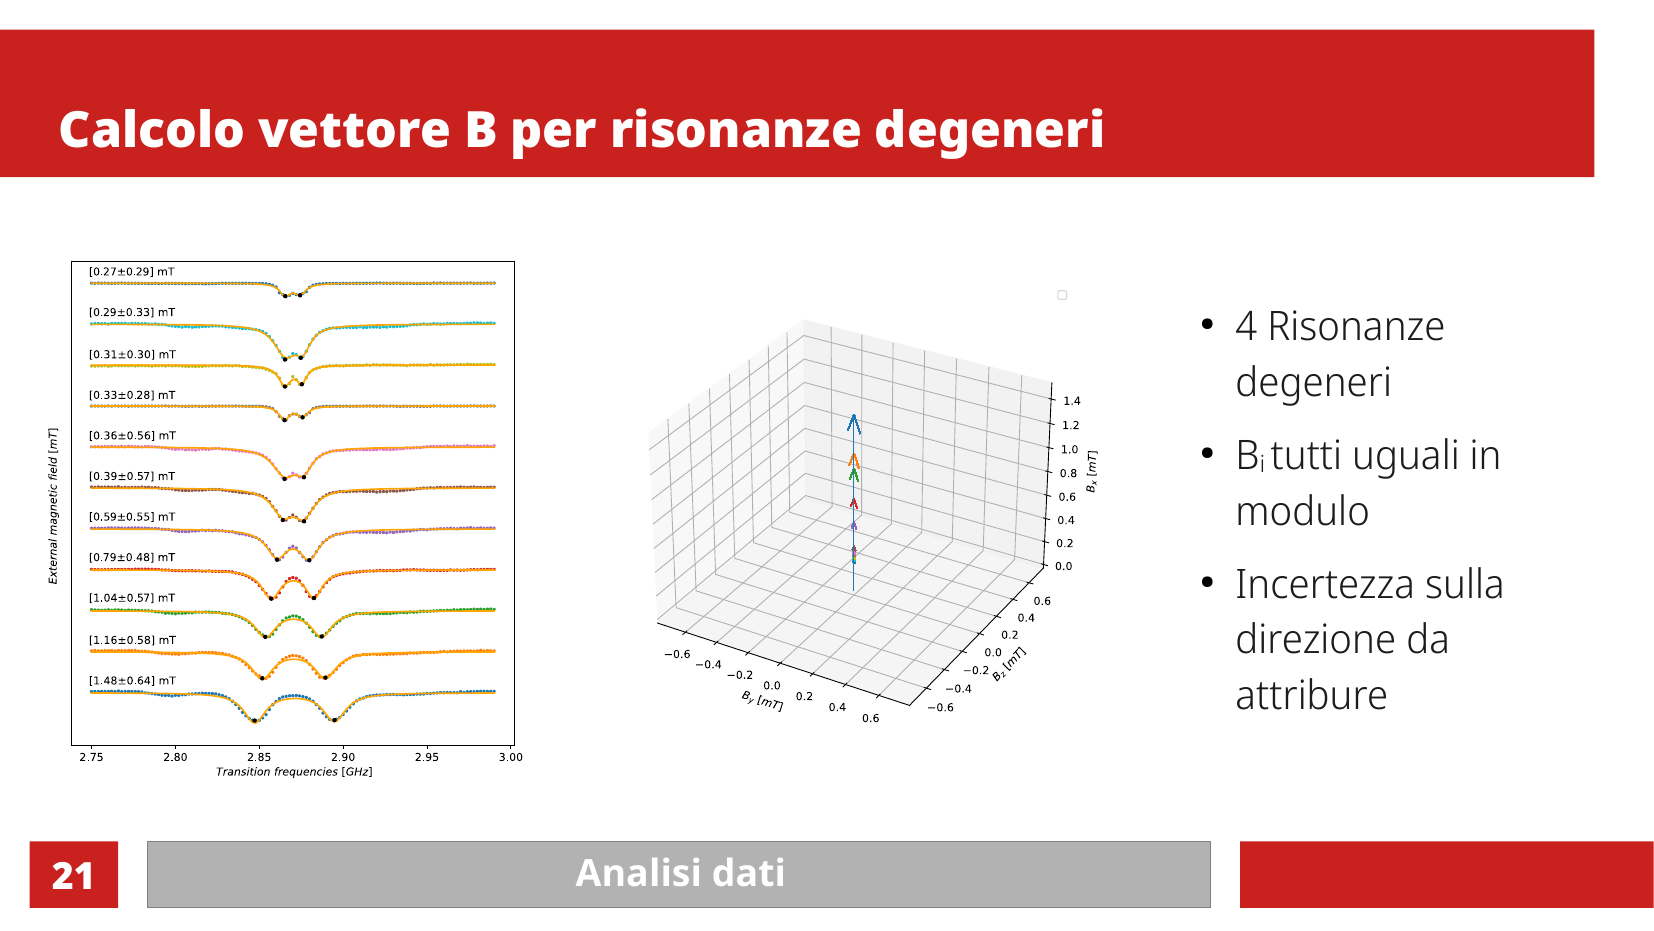

# Calcolo vettore B per risonanze degeneri
4 Risonanze degeneri
Bi tutti uguali in modulo
Incertezza sulla direzione da attribure
Analisi dati
21